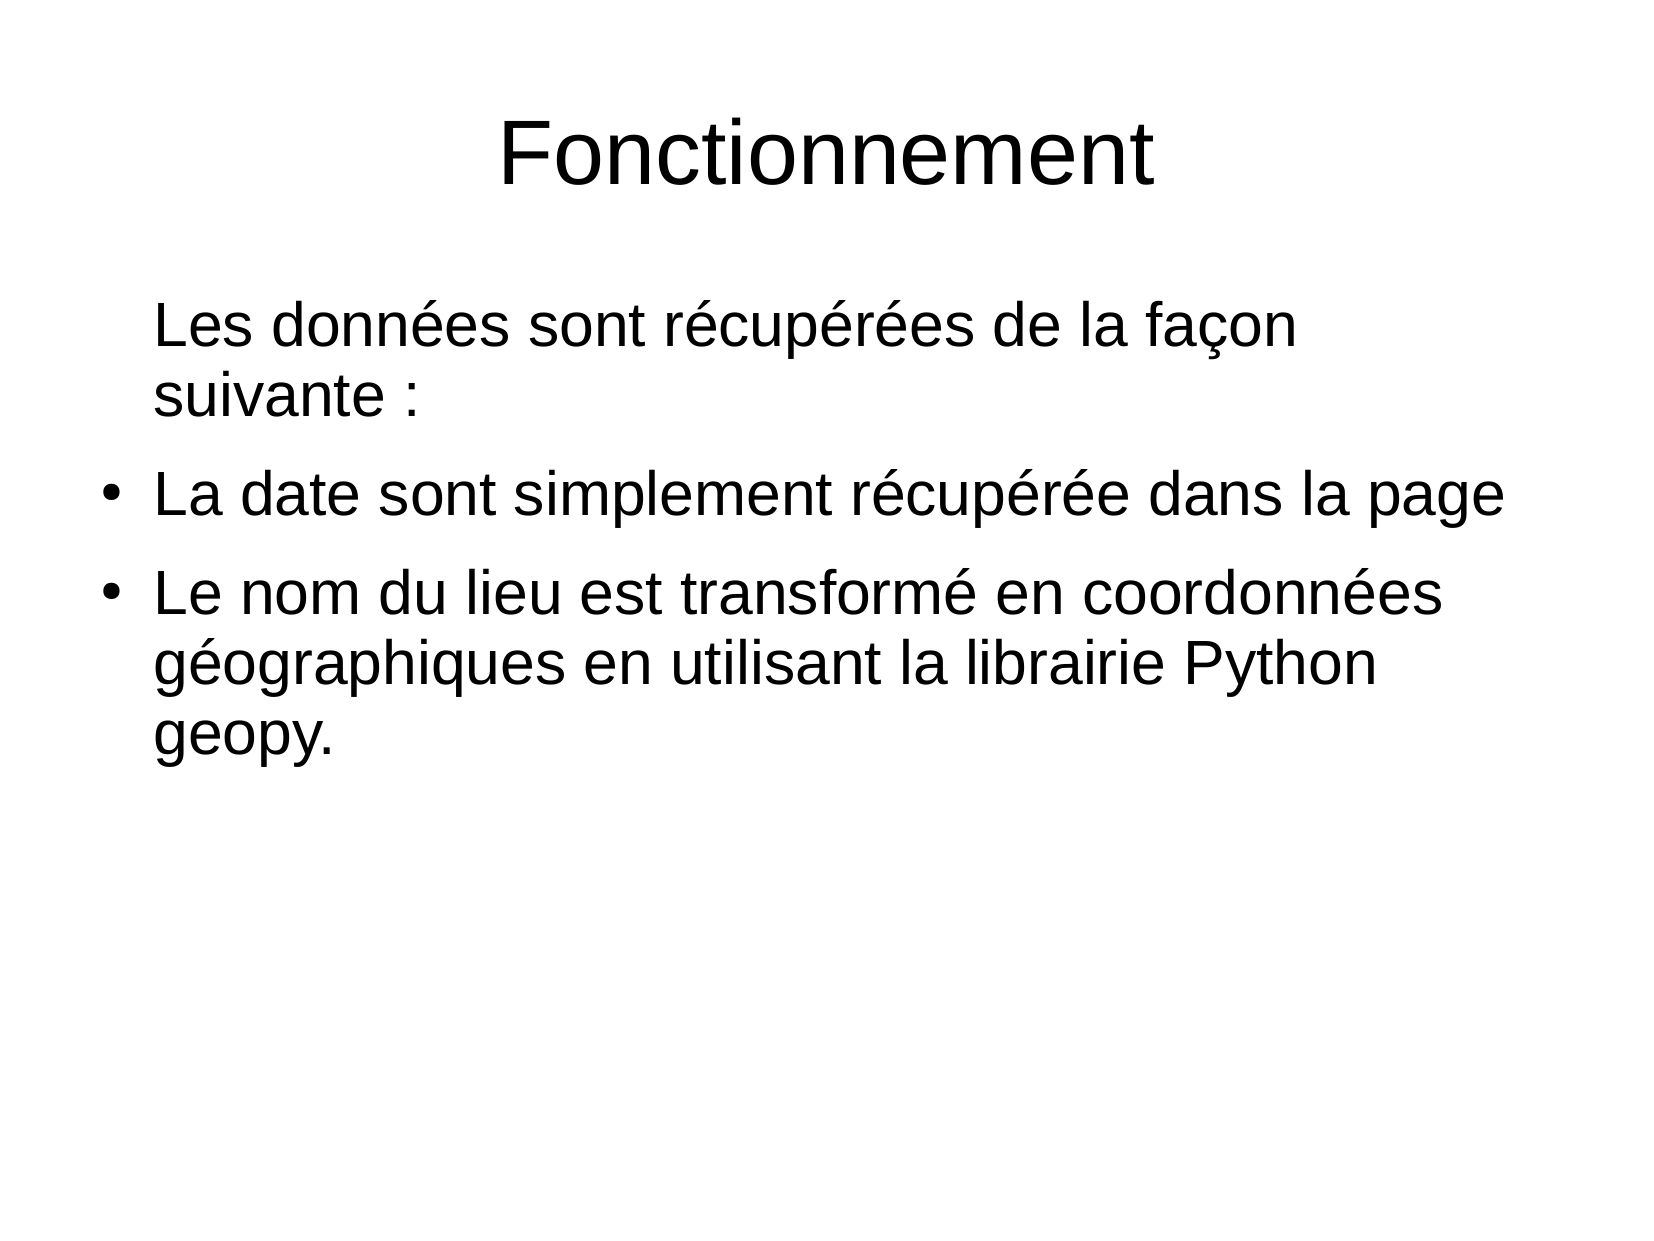

# Fonctionnement
Les données sont récupérées de la façon suivante :
La date sont simplement récupérée dans la page
Le nom du lieu est transformé en coordonnées géographiques en utilisant la librairie Python geopy.